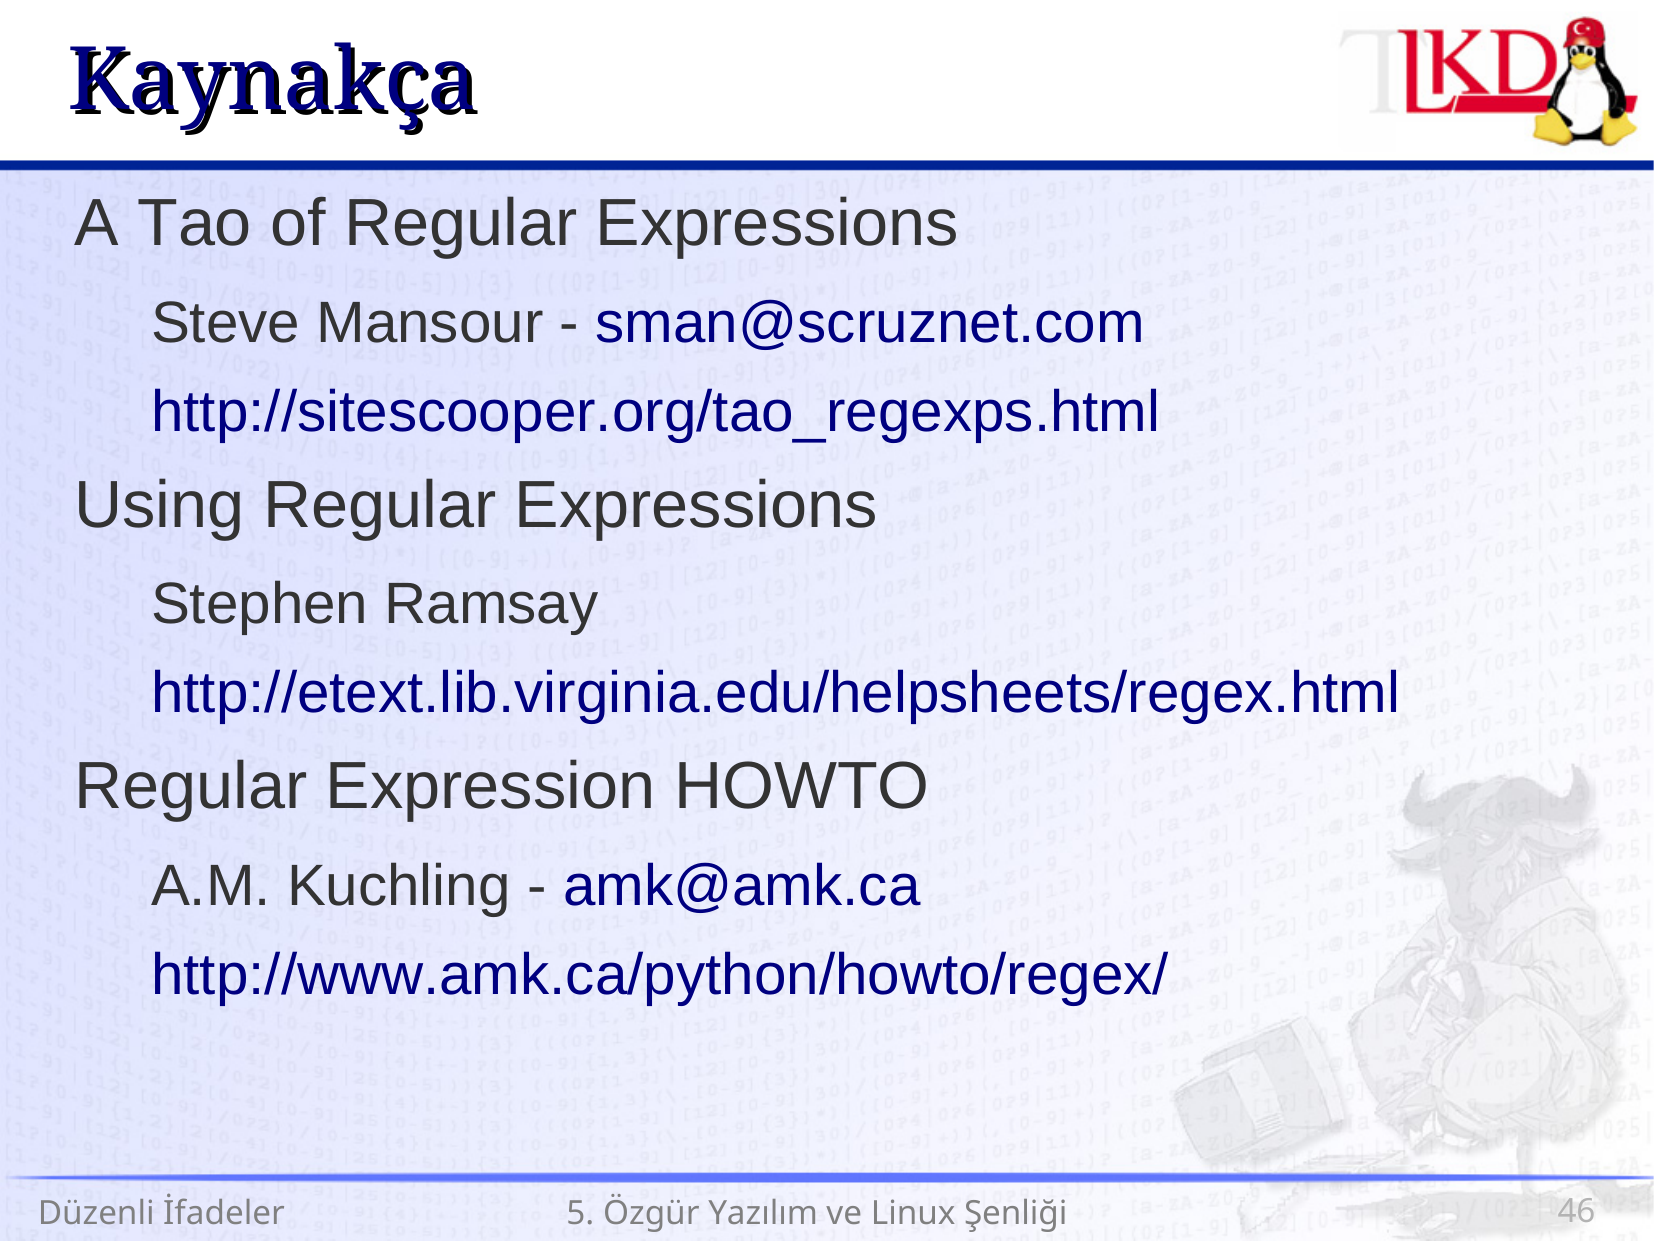

# Kaynakça
A Tao of Regular Expressions
Steve Mansour - sman@scruznet.com
http://sitescooper.org/tao_regexps.html
Using Regular Expressions
Stephen Ramsay
http://etext.lib.virginia.edu/helpsheets/regex.html
Regular Expression HOWTO
A.M. Kuchling - amk@amk.ca
http://www.amk.ca/python/howto/regex/